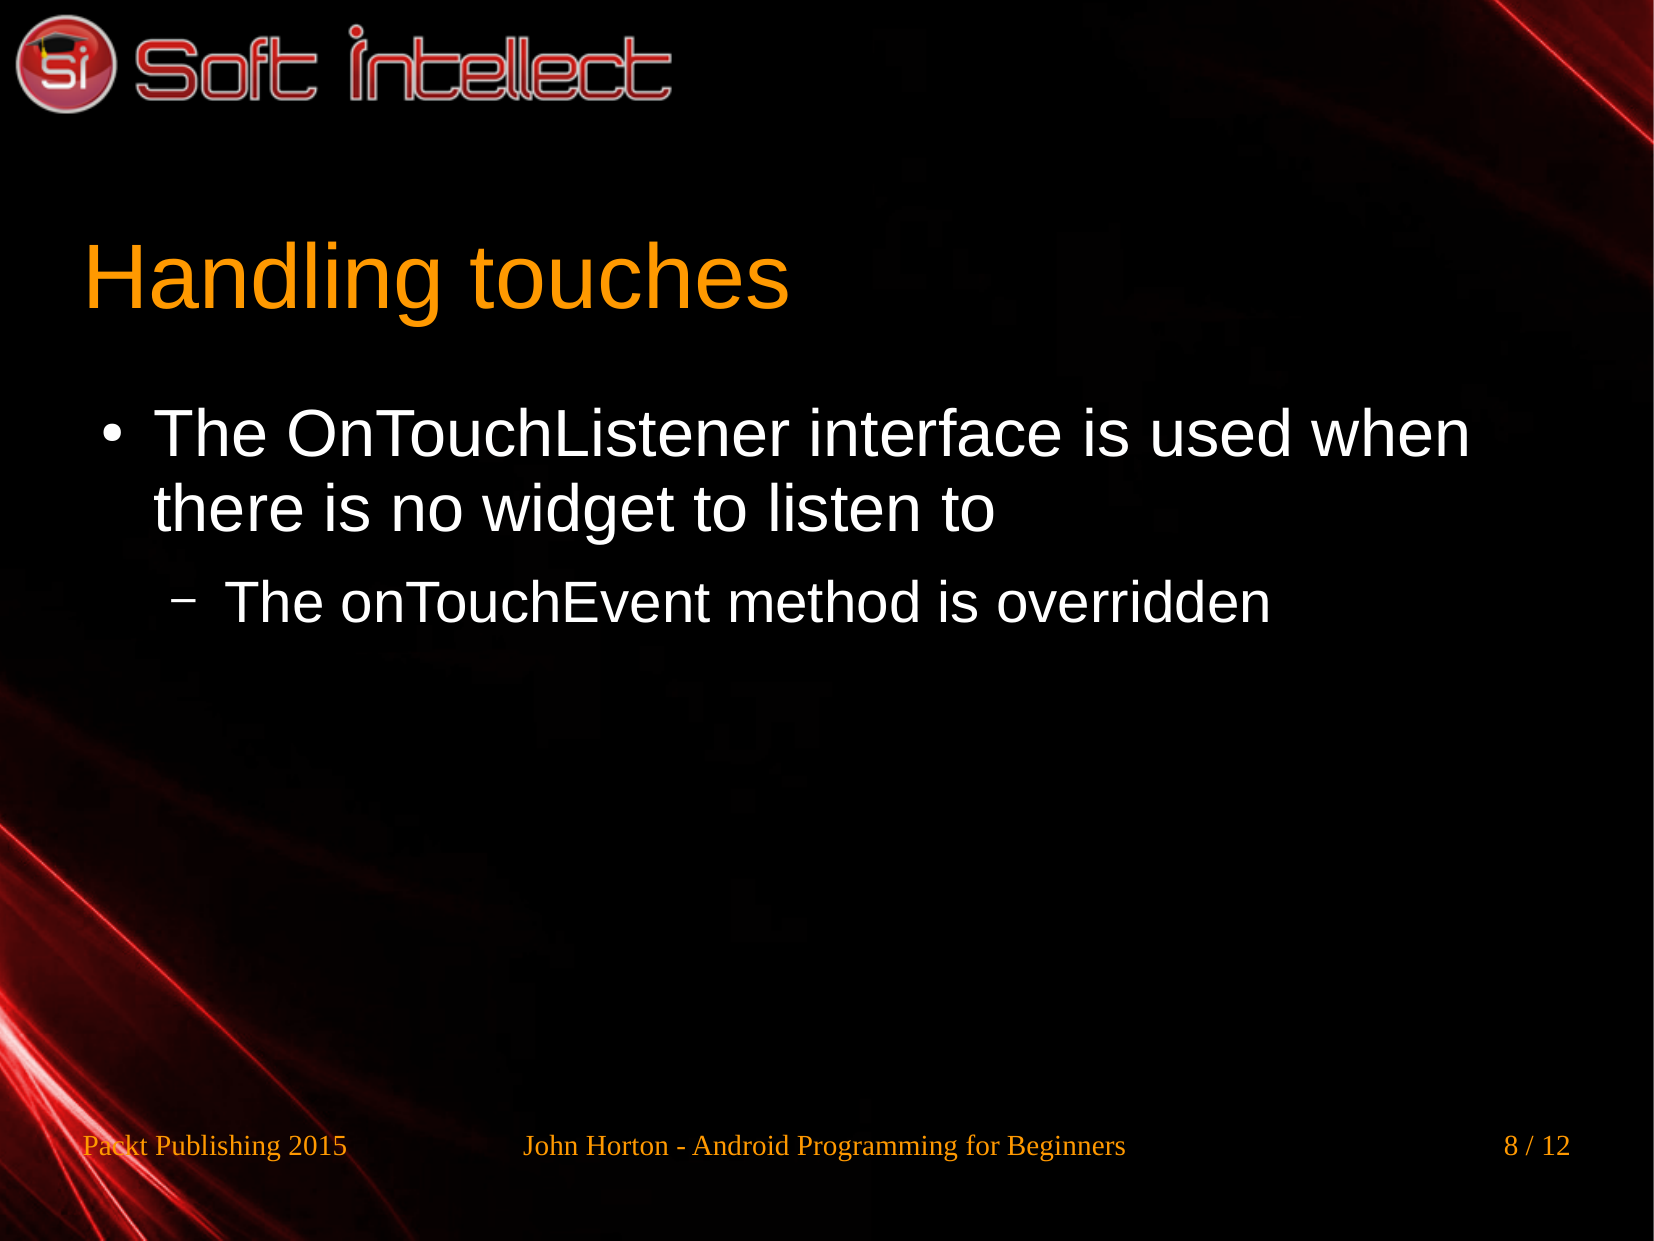

# Handling touches
The OnTouchListener interface is used when there is no widget to listen to
The onTouchEvent method is overridden
Packt Publishing 2015
John Horton - Android Programming for Beginners
8